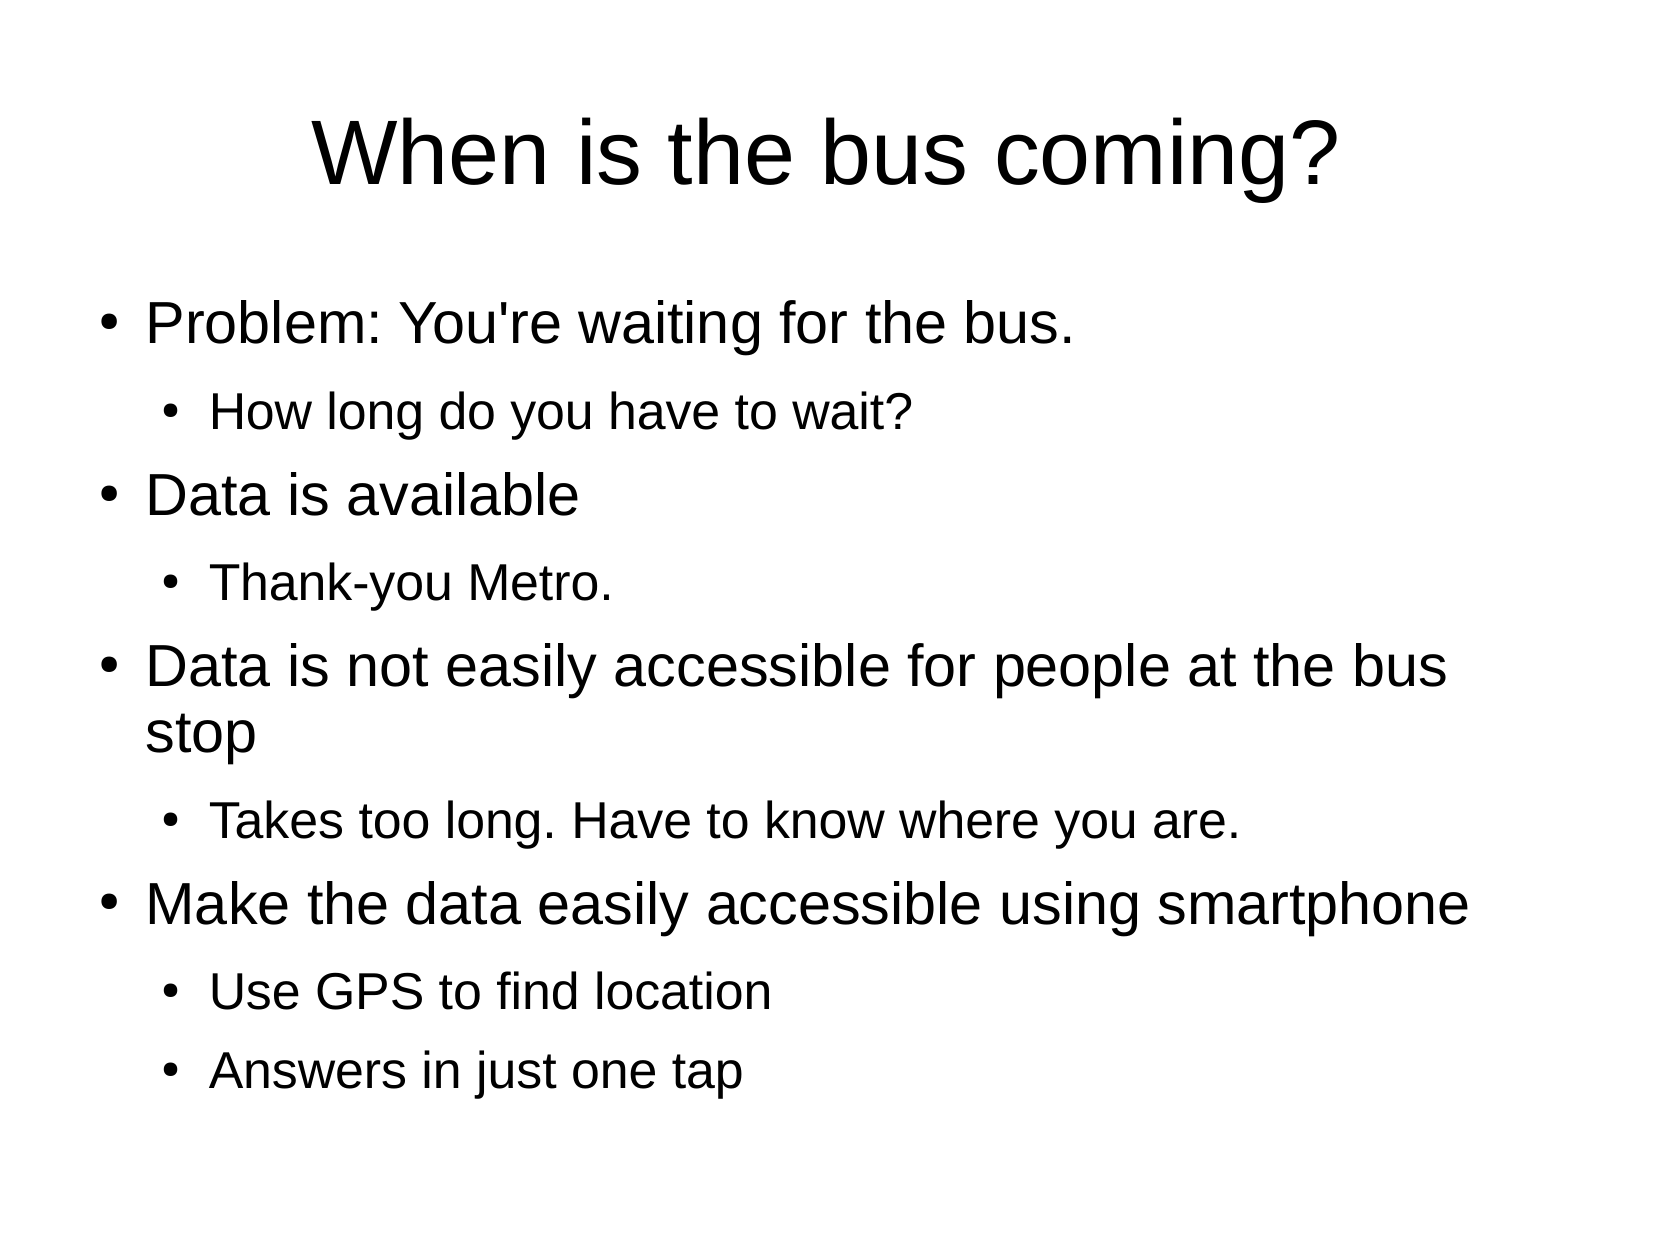

# When is the bus coming?
Problem: You're waiting for the bus.
How long do you have to wait?
Data is available
Thank-you Metro.
Data is not easily accessible for people at the bus stop
Takes too long. Have to know where you are.
Make the data easily accessible using smartphone
Use GPS to find location
Answers in just one tap